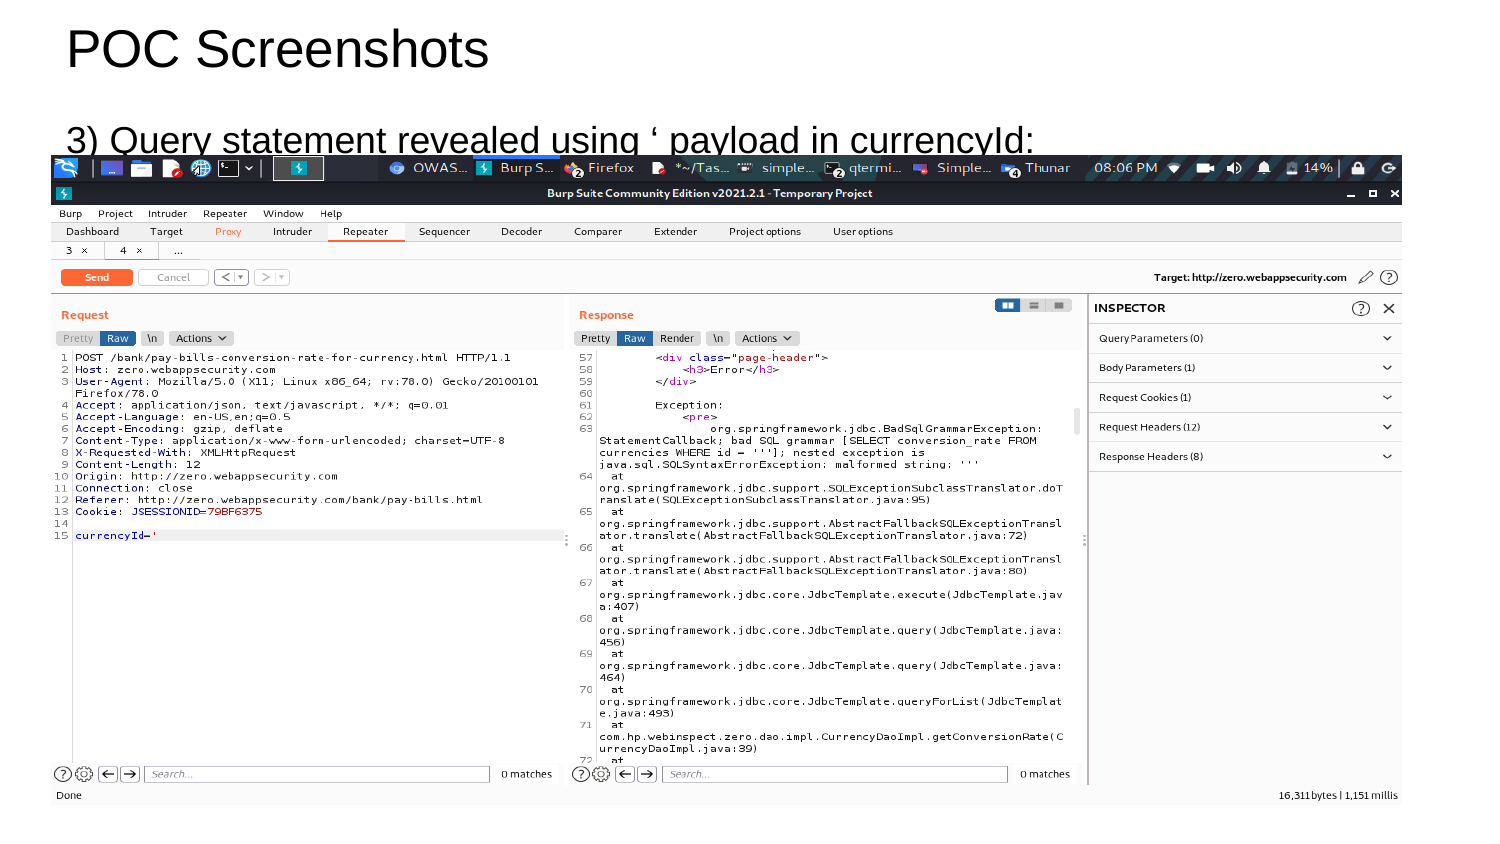

# POC Screenshots
3) Query statement revealed using ‘ payload in currencyId:_